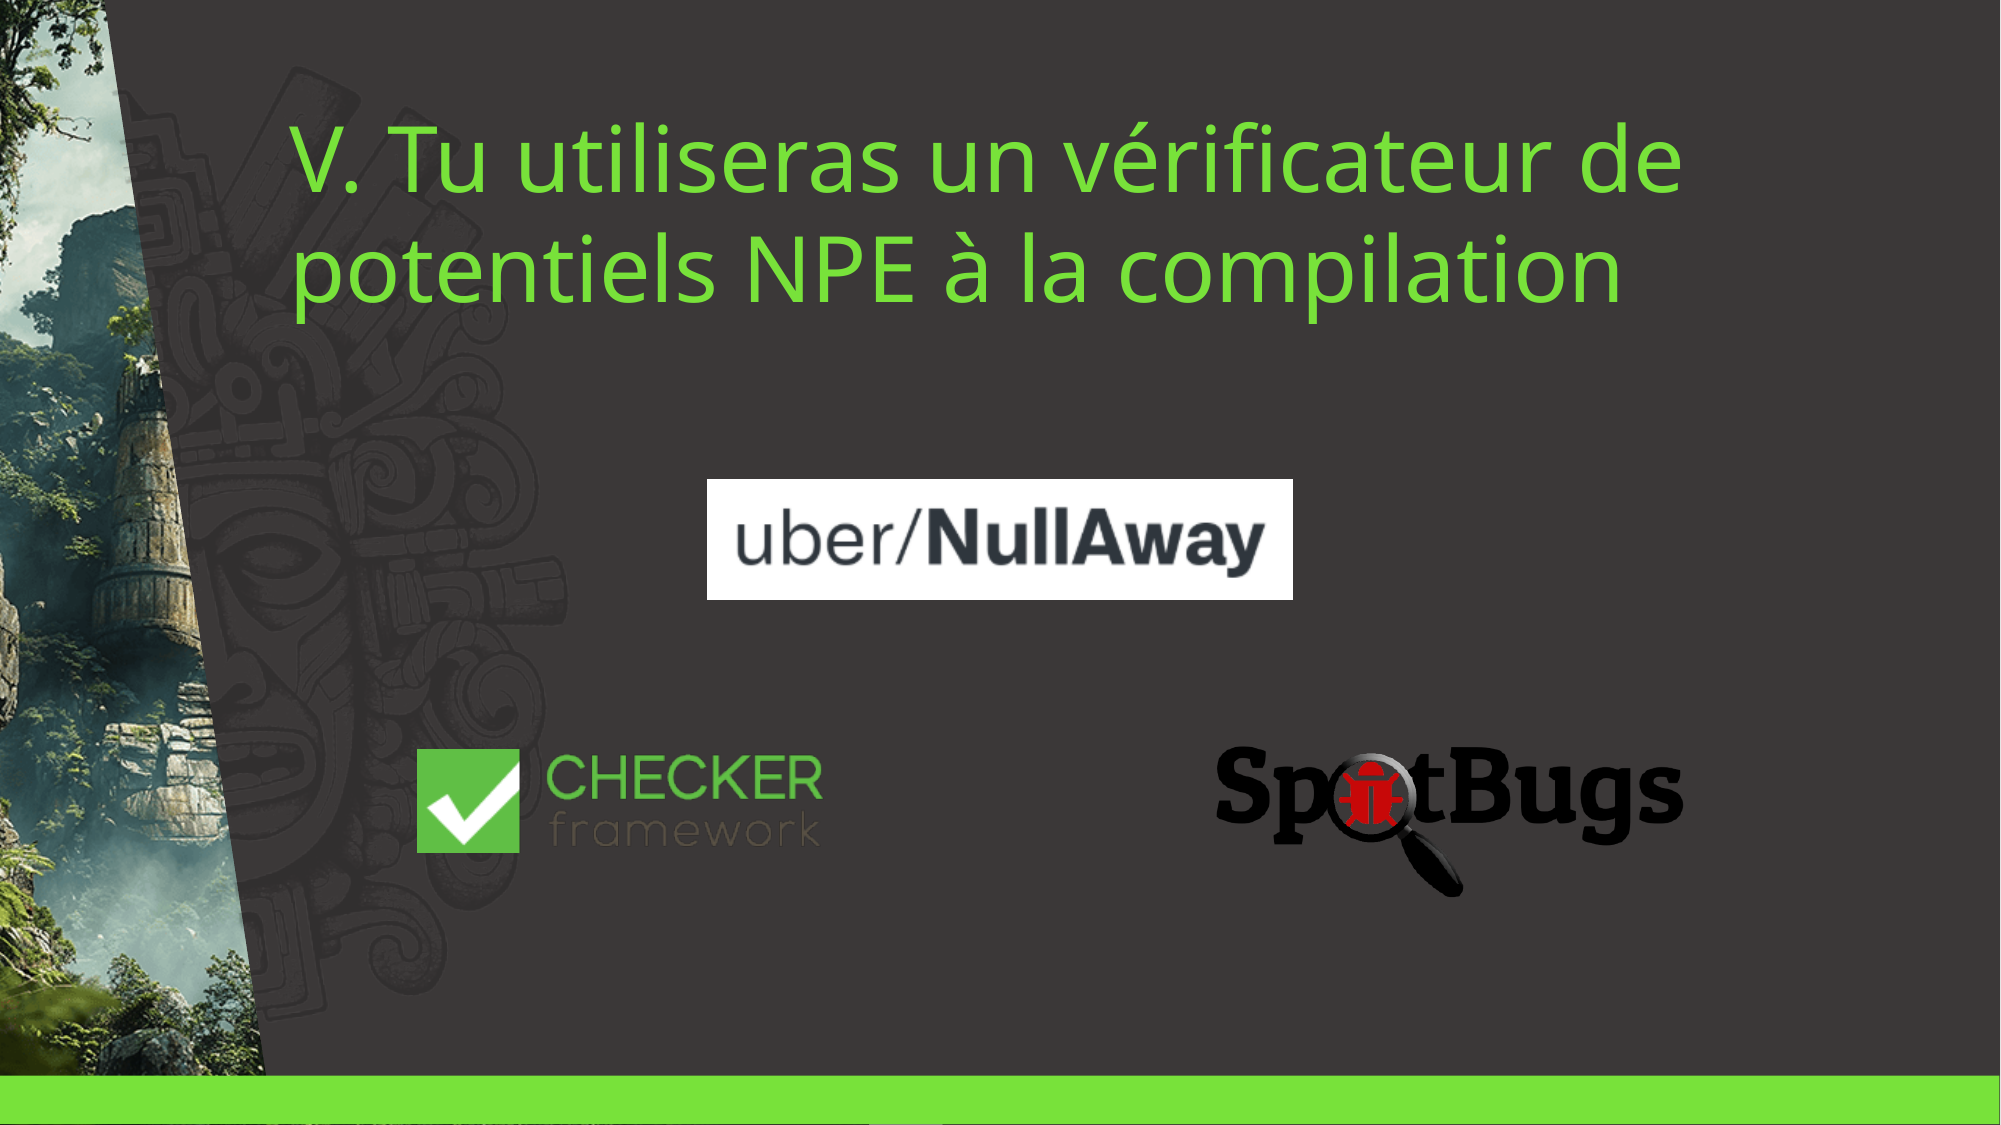

V. Tu utiliseras un vérificateur de
potentiels NPE à la compilation